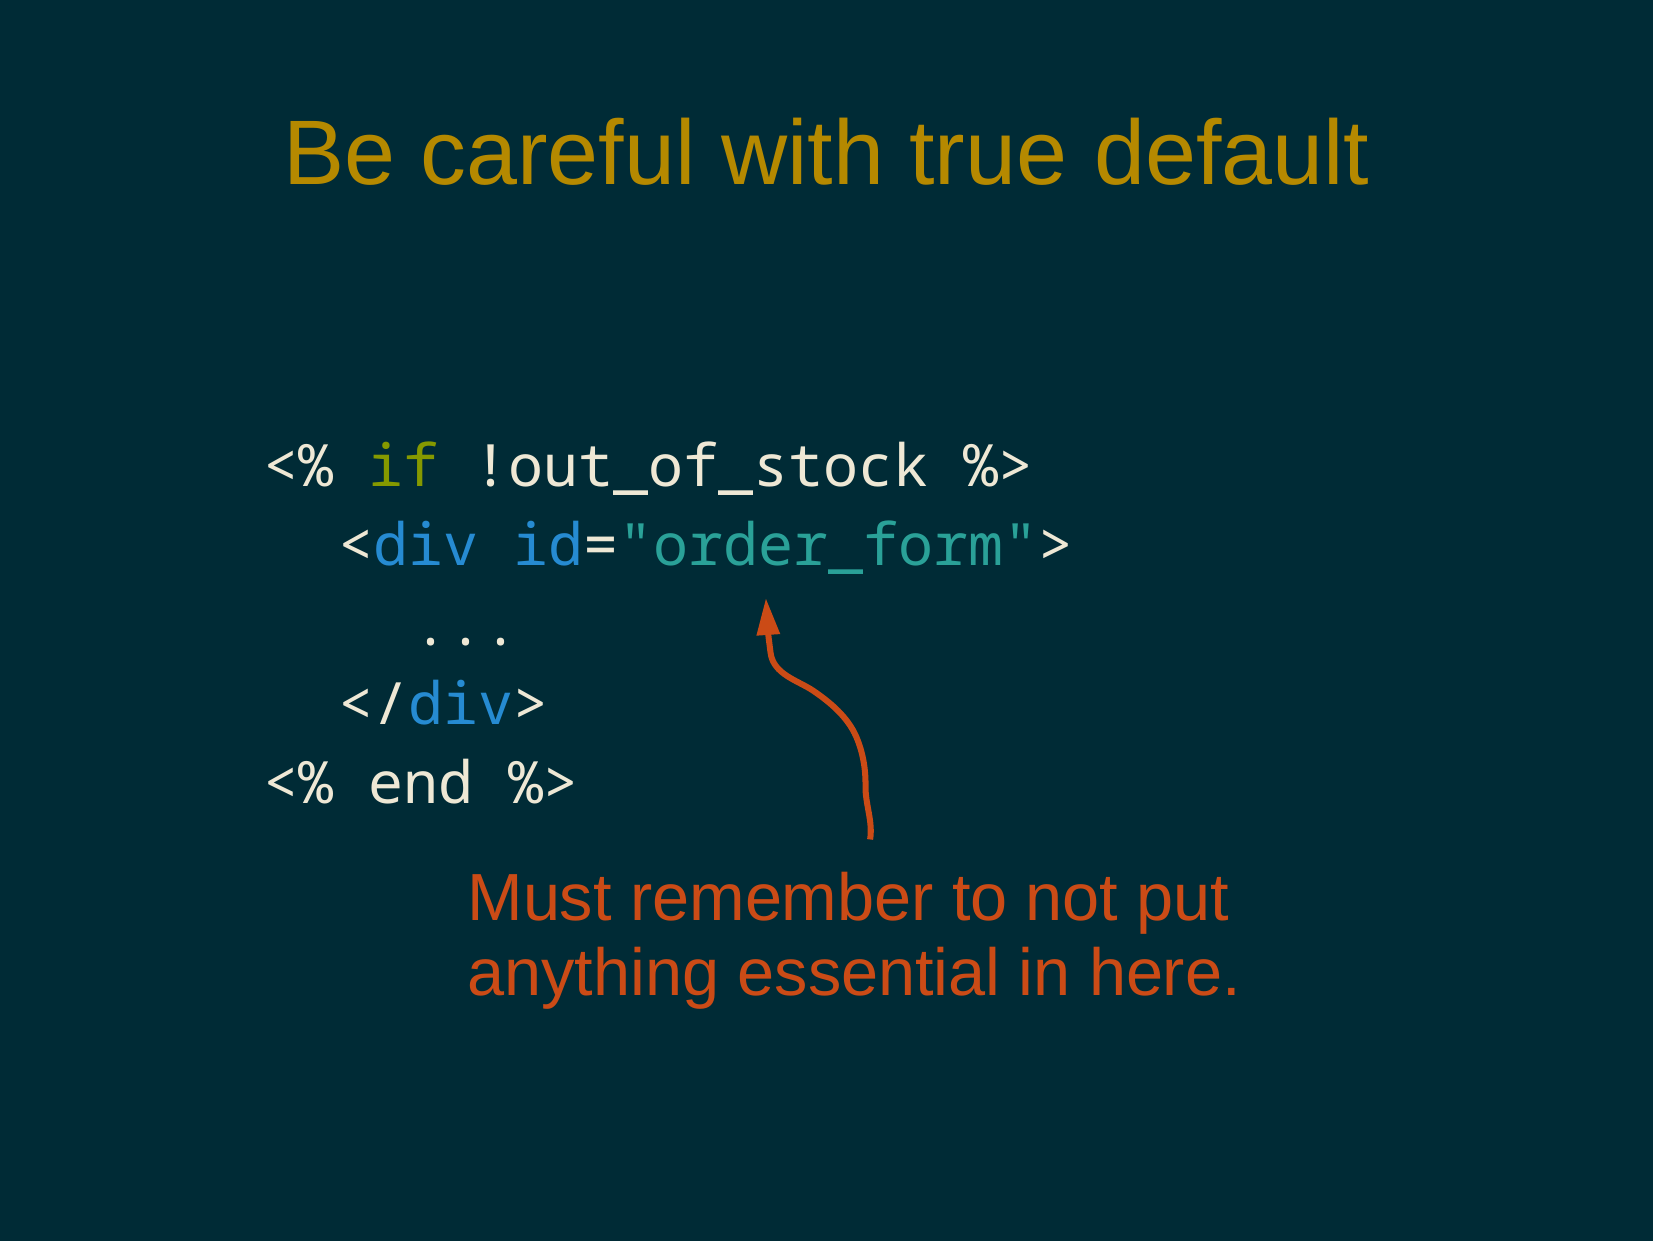

# Be careful with true default
<% if !out_of_stock %>
	<div id="order_form">
		...
	</div>
<% end %>
Must remember to not put
anything essential in here.